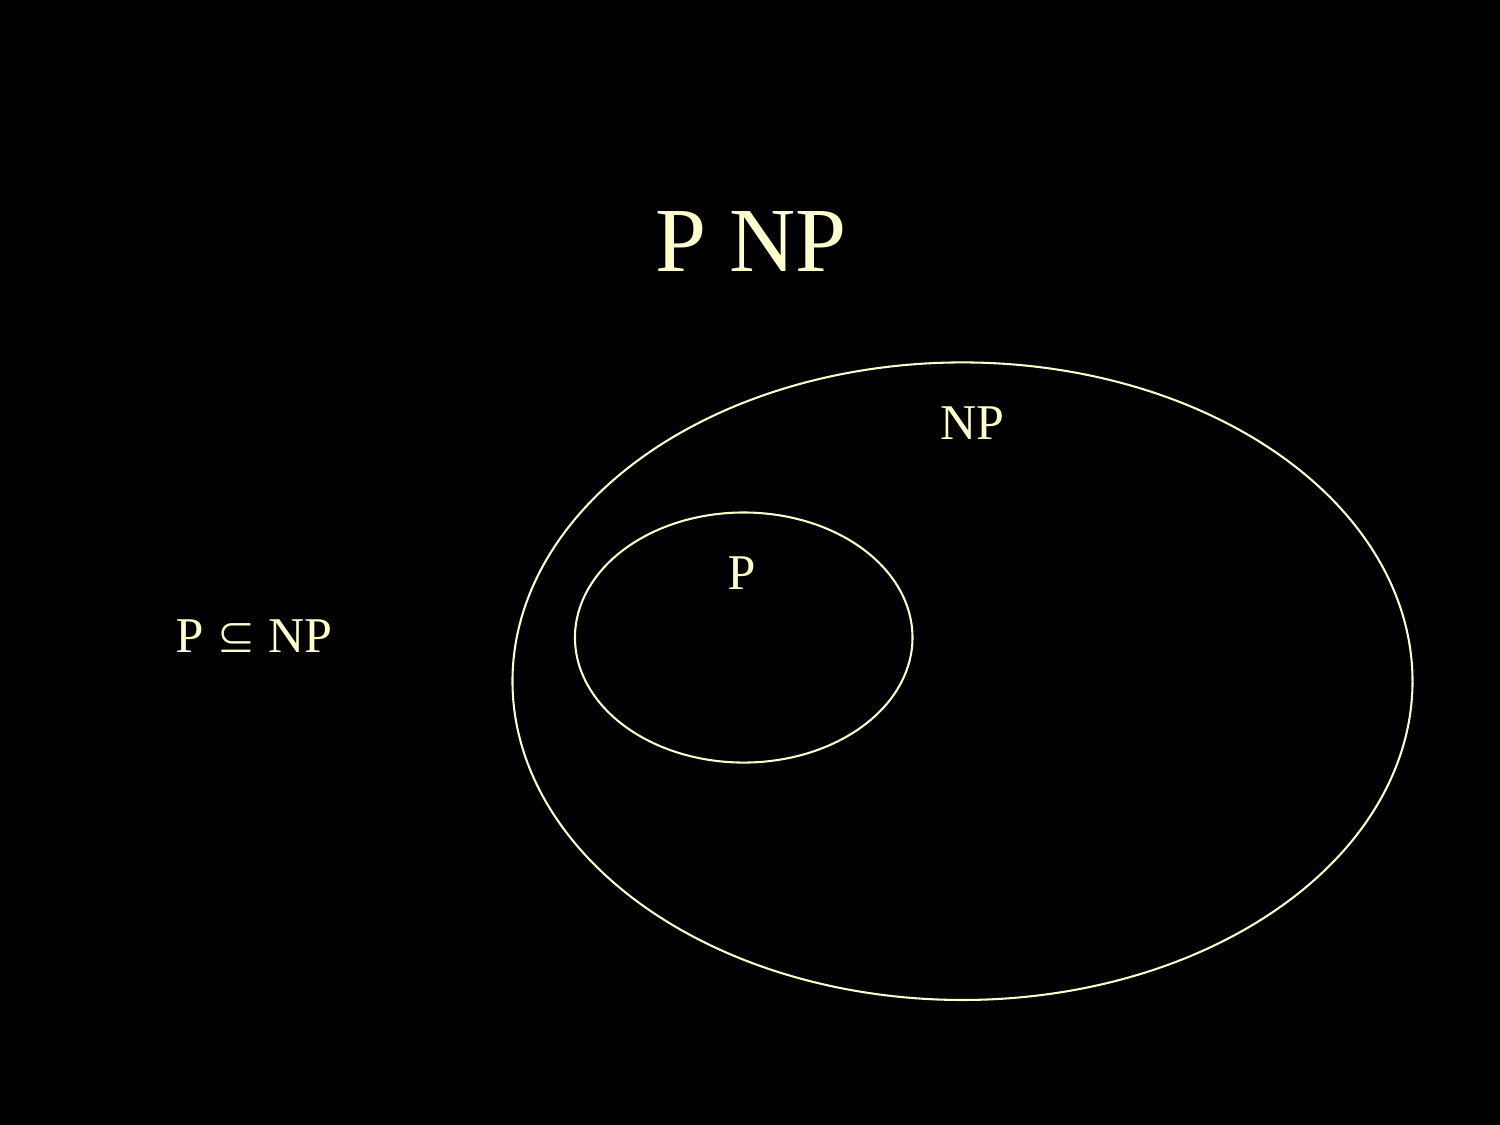

# P NP
NP
P
P  NP